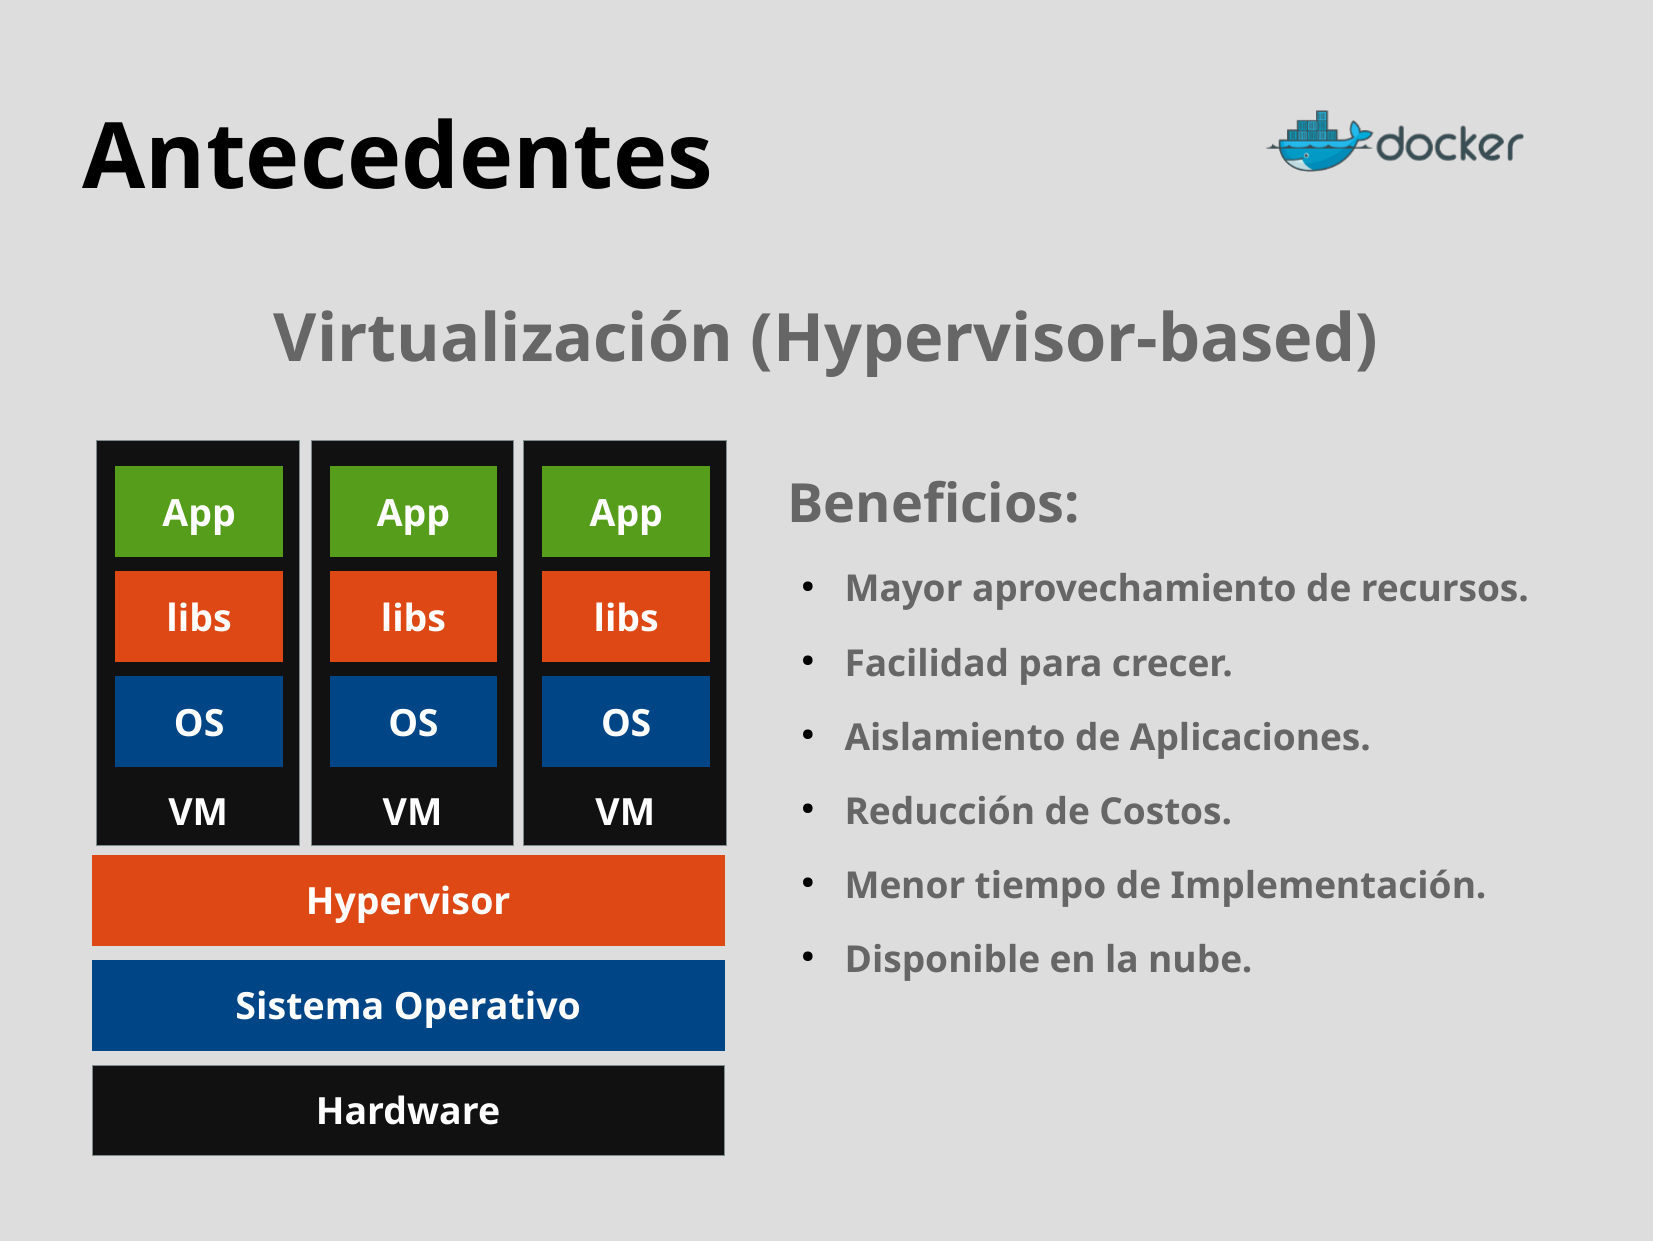

# Antecedentes
Virtualización (Hypervisor-based)
VM
VM
VM
Beneficios:
Mayor aprovechamiento de recursos.
Facilidad para crecer.
Aislamiento de Aplicaciones.
Reducción de Costos.
Menor tiempo de Implementación.
Disponible en la nube.
App
App
App
libs
libs
libs
OS
OS
OS
Hypervisor
Sistema Operativo
Hardware